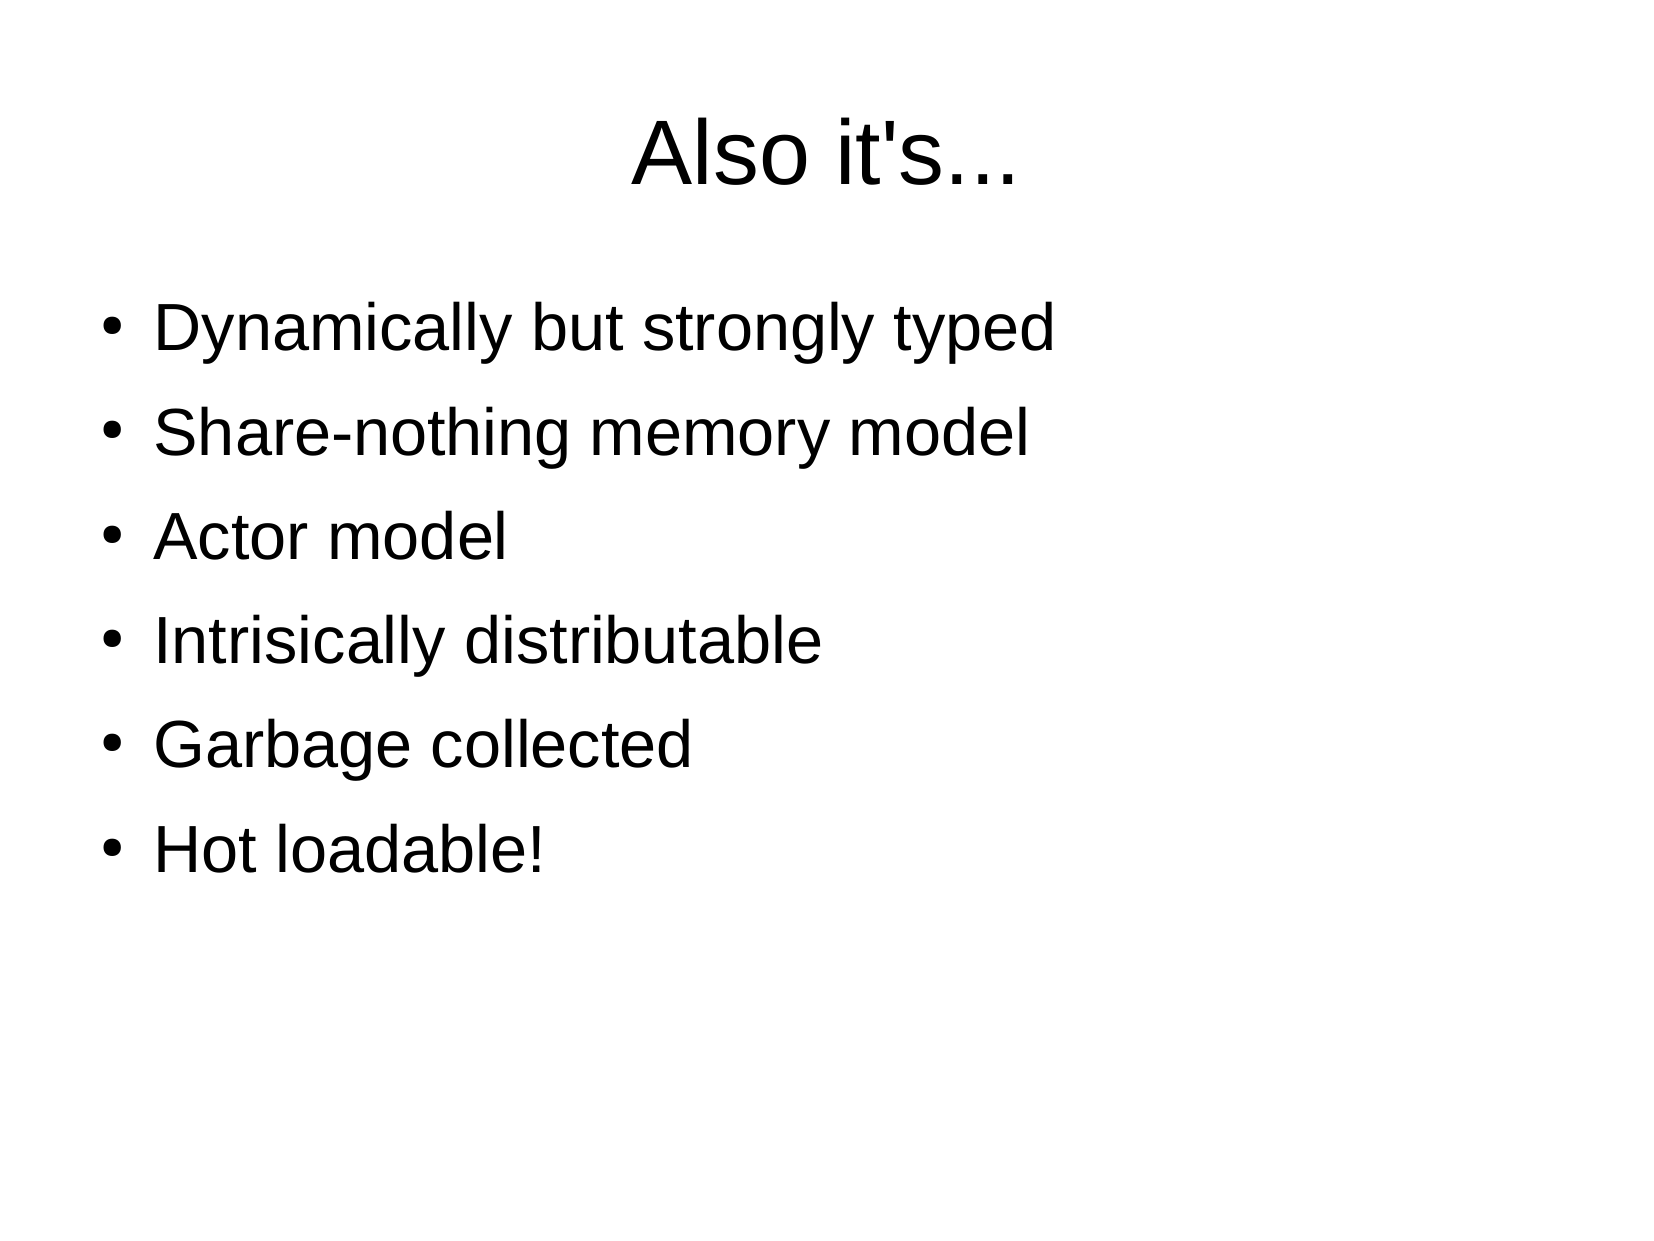

# Also it's...
Dynamically but strongly typed
Share-nothing memory model
Actor model
Intrisically distributable
Garbage collected
Hot loadable!